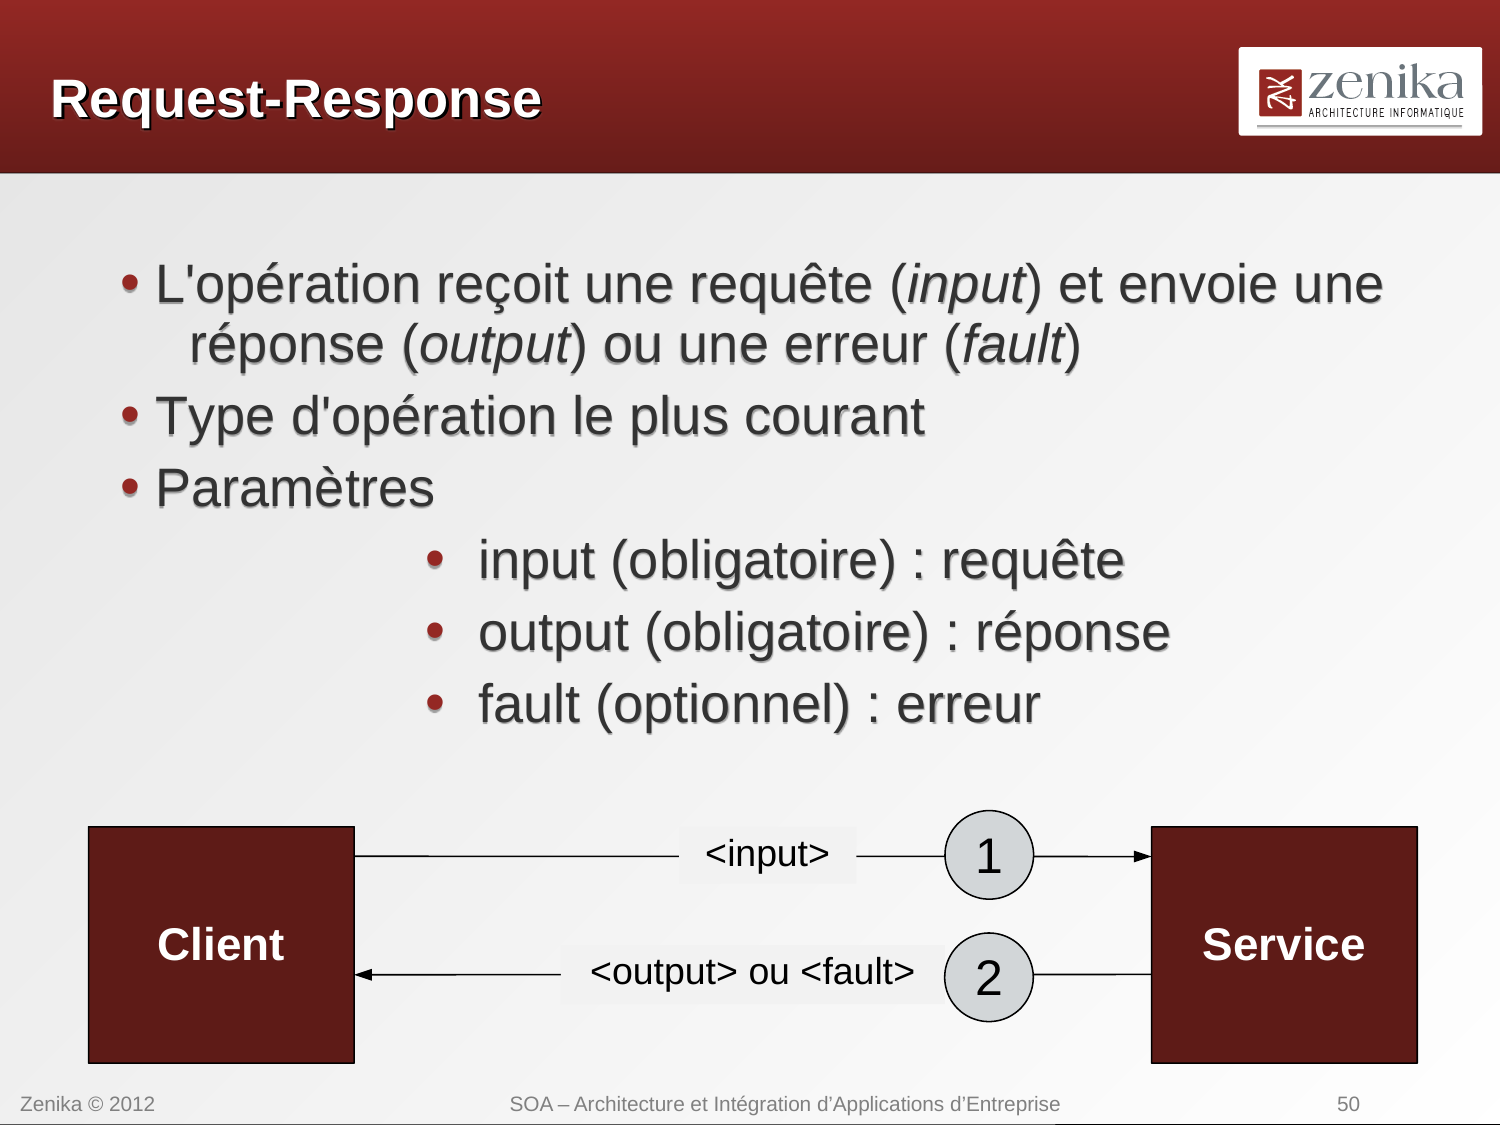

# Request-Response
L'opération reçoit une requête (input) et envoie une réponse (output) ou une erreur (fault)
Type d'opération le plus courant
Paramètres
 input (obligatoire) : requête
 output (obligatoire) : réponse
 fault (optionnel) : erreur
1
Client
<input>
Service
2
<output> ou <fault>